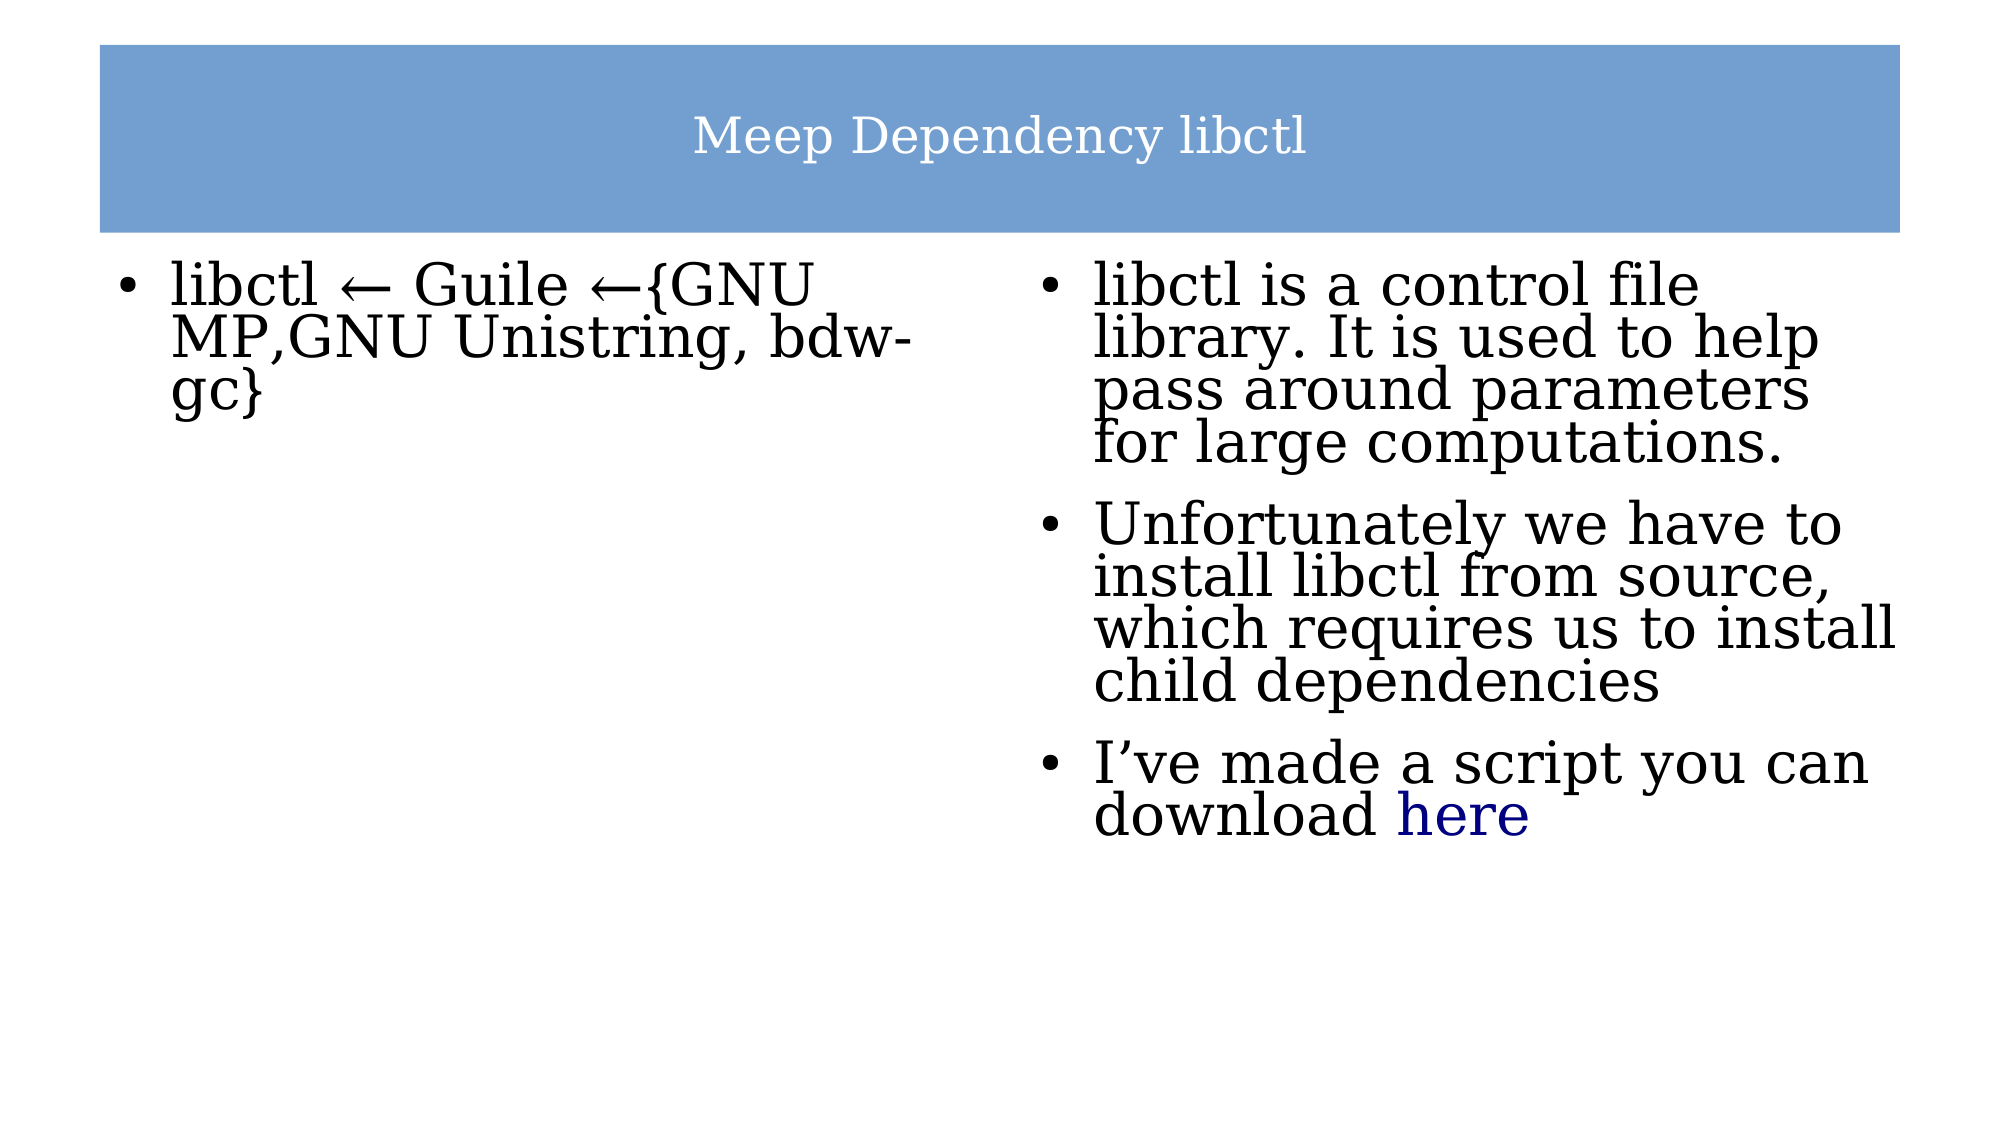

# Meep Dependency libctl
libctl ← Guile ←{GNU MP,GNU Unistring, bdw-gc}
libctl is a control file library. It is used to help pass around parameters for large computations.
Unfortunately we have to install libctl from source, which requires us to install child dependencies
I’ve made a script you can download here